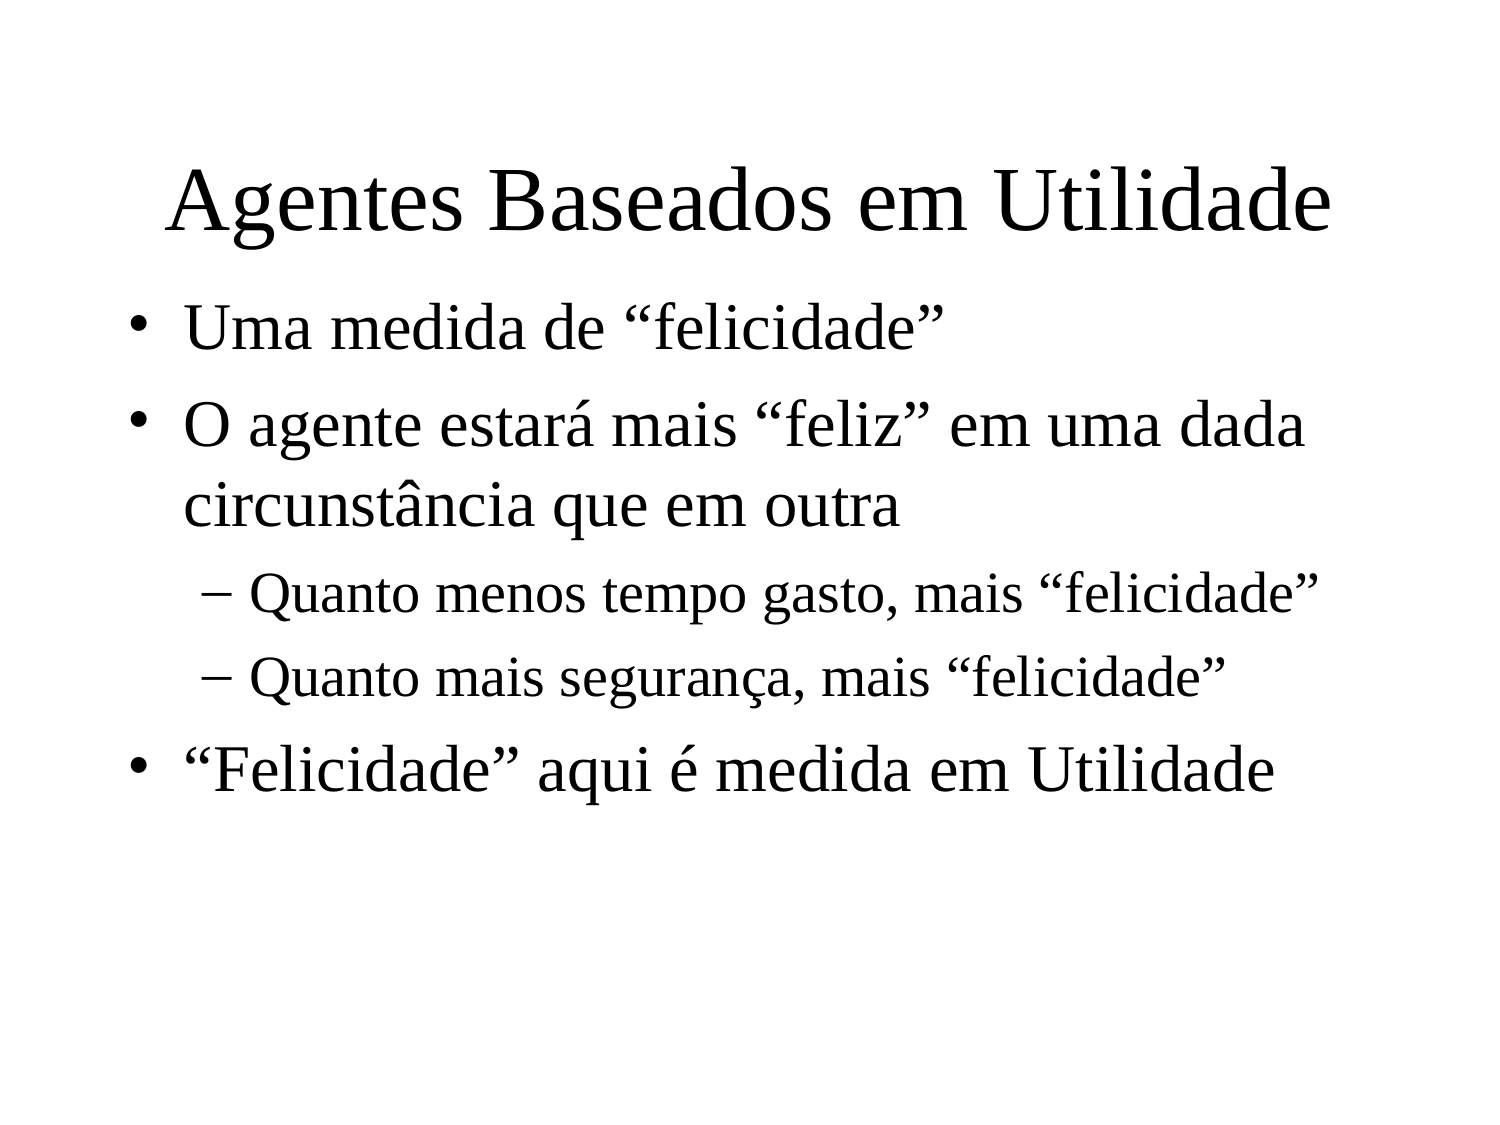

# Agentes Baseados em Utilidade
Uma medida de “felicidade”
O agente estará mais “feliz” em uma dada circunstância que em outra
Quanto menos tempo gasto, mais “felicidade”
Quanto mais segurança, mais “felicidade”
“Felicidade” aqui é medida em Utilidade